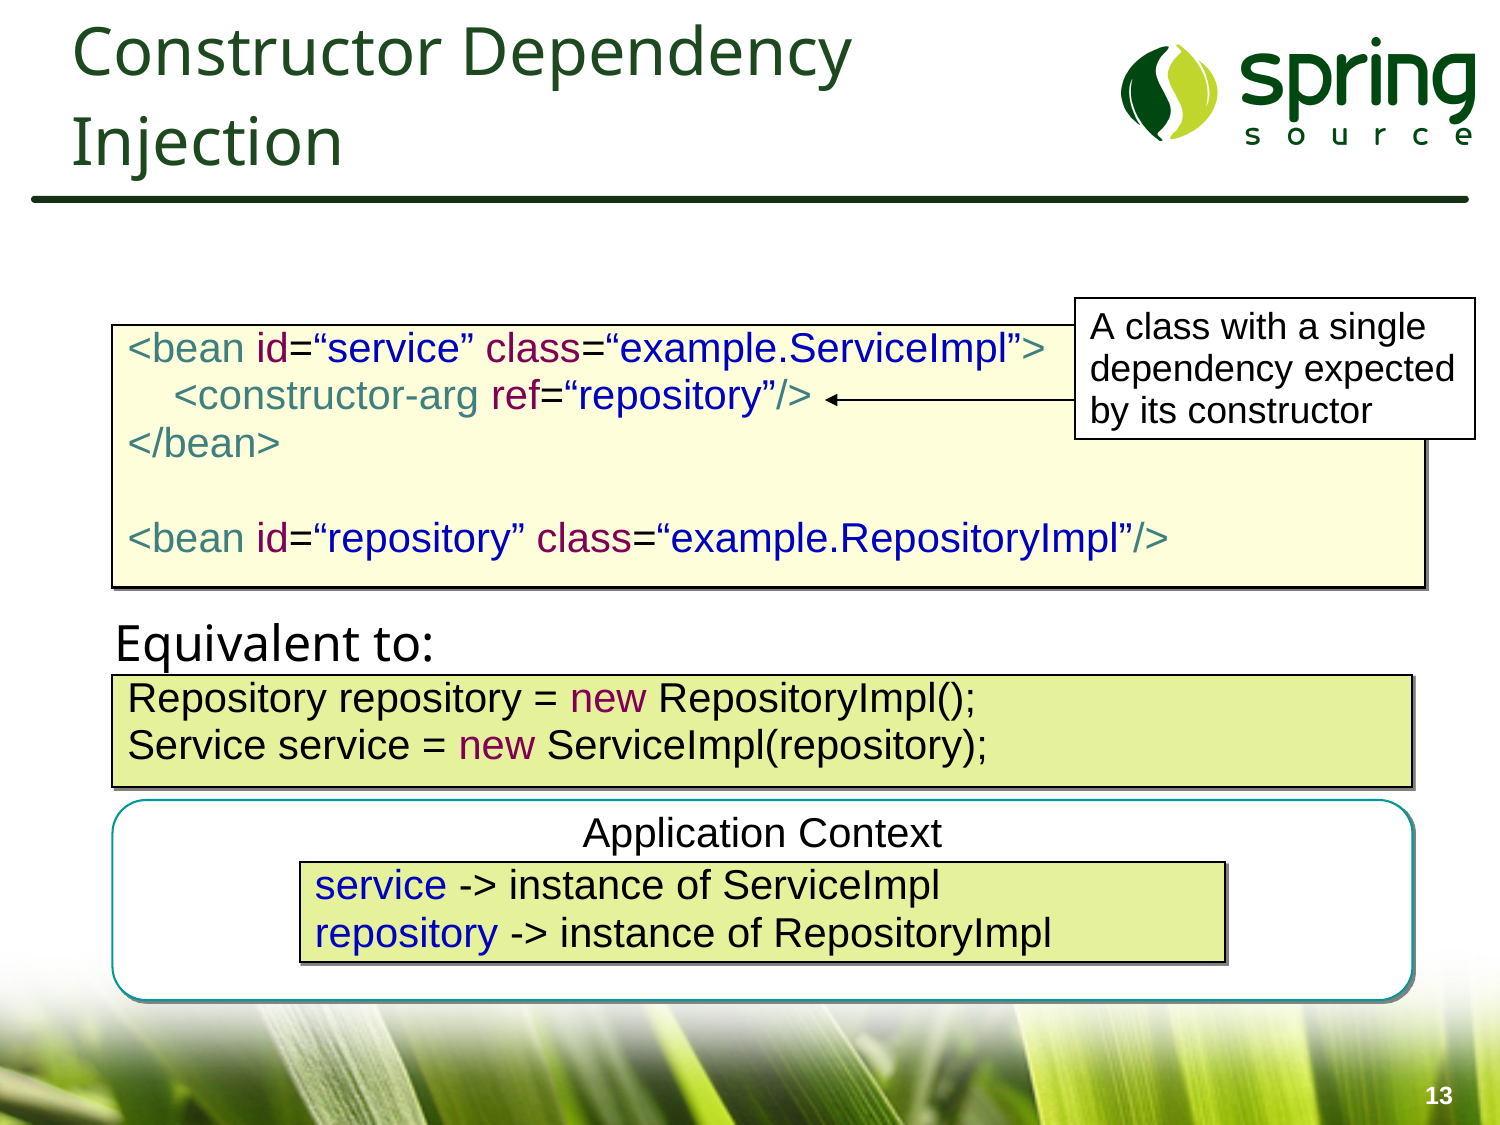

# Constructor Dependency Injection
A class with a single dependency expected by its constructor
<bean id=“service” class=“example.ServiceImpl”>
 <constructor-arg ref=“repository”/>
</bean>
<bean id=“repository” class=“example.RepositoryImpl”/>
Equivalent to:
Repository repository = new RepositoryImpl();
Service service = new ServiceImpl(repository);
Application Context
service -> instance of ServiceImpl
repository -> instance of RepositoryImpl